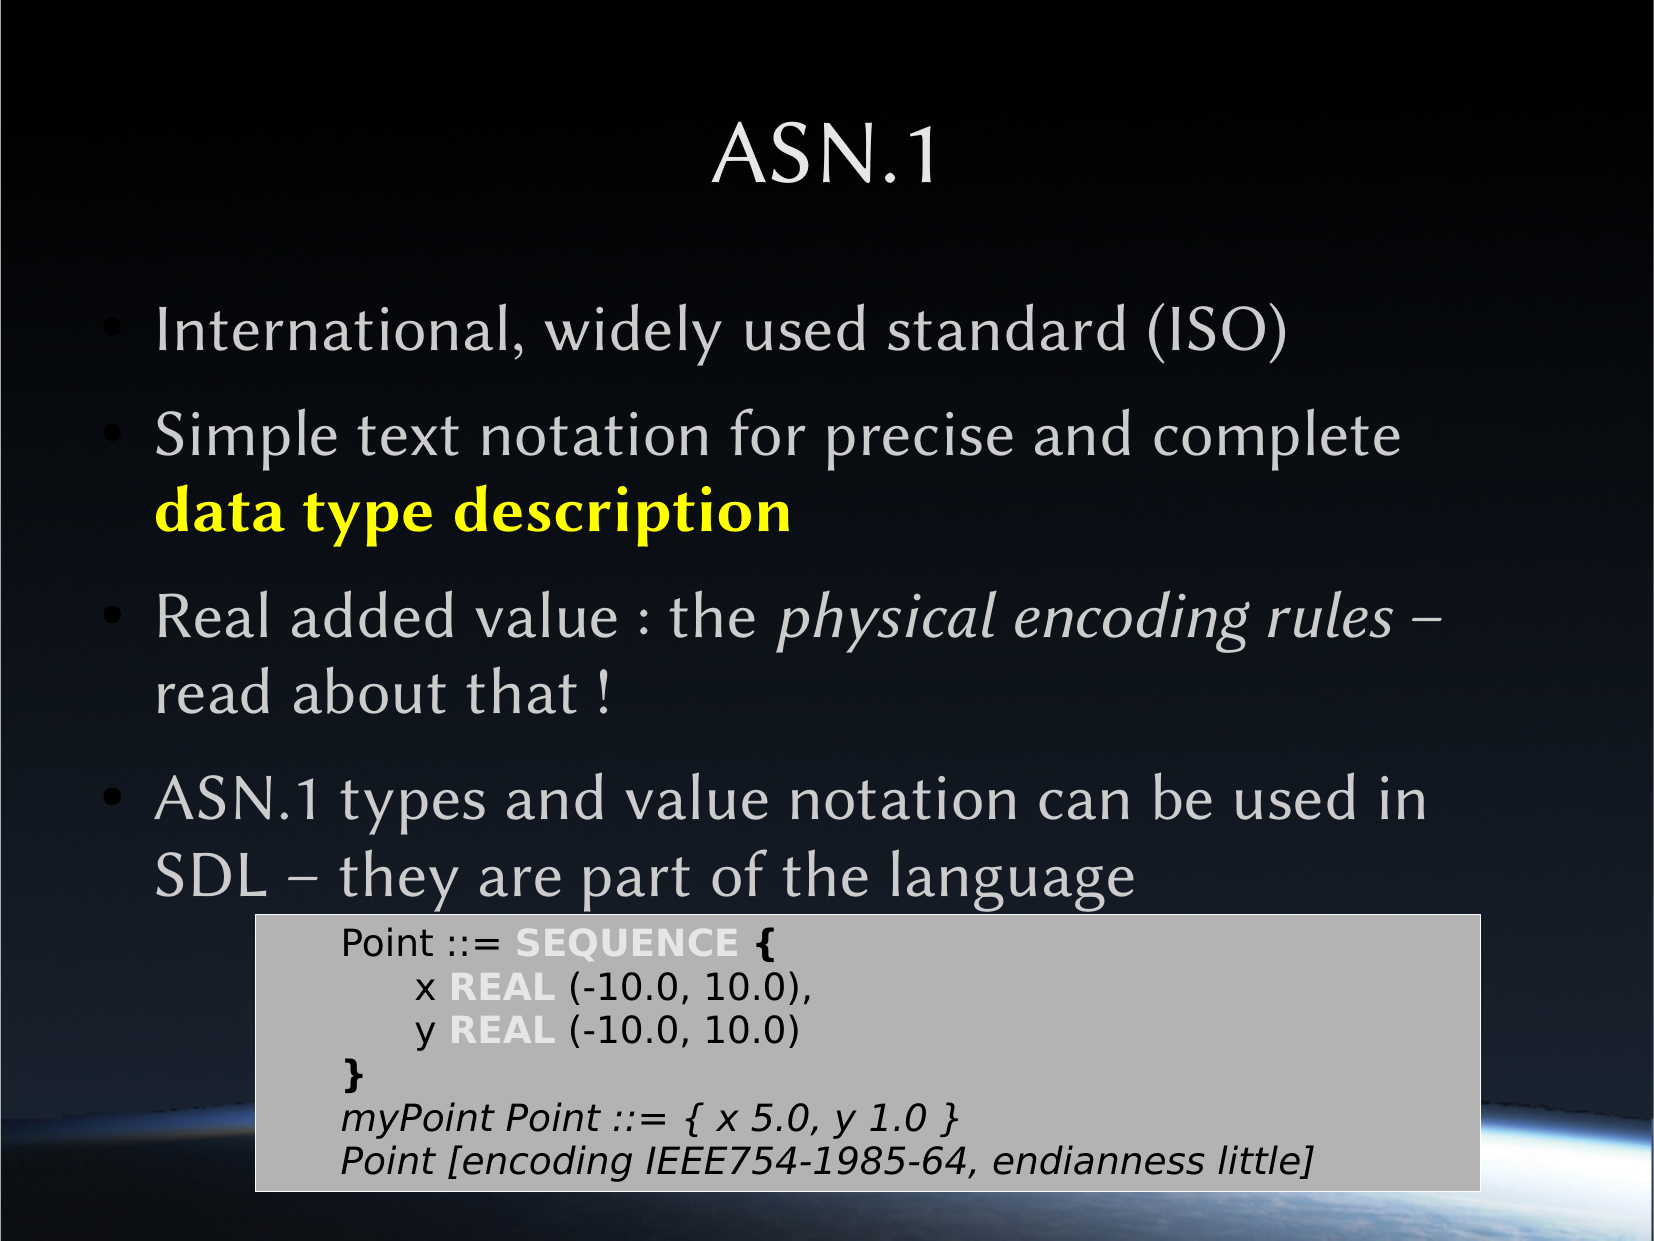

# ASN.1
International, widely used standard (ISO)
Simple text notation for precise and complete data type description
Real added value : the physical encoding rules – read about that !
ASN.1 types and value notation can be used in SDL – they are part of the language
| Point ::= SEQUENCE { x REAL (-10.0, 10.0), y REAL (-10.0, 10.0) } myPoint Point ::= { x 5.0, y 1.0 } Point [encoding IEEE754-1985-64, endianness little] |
| --- |